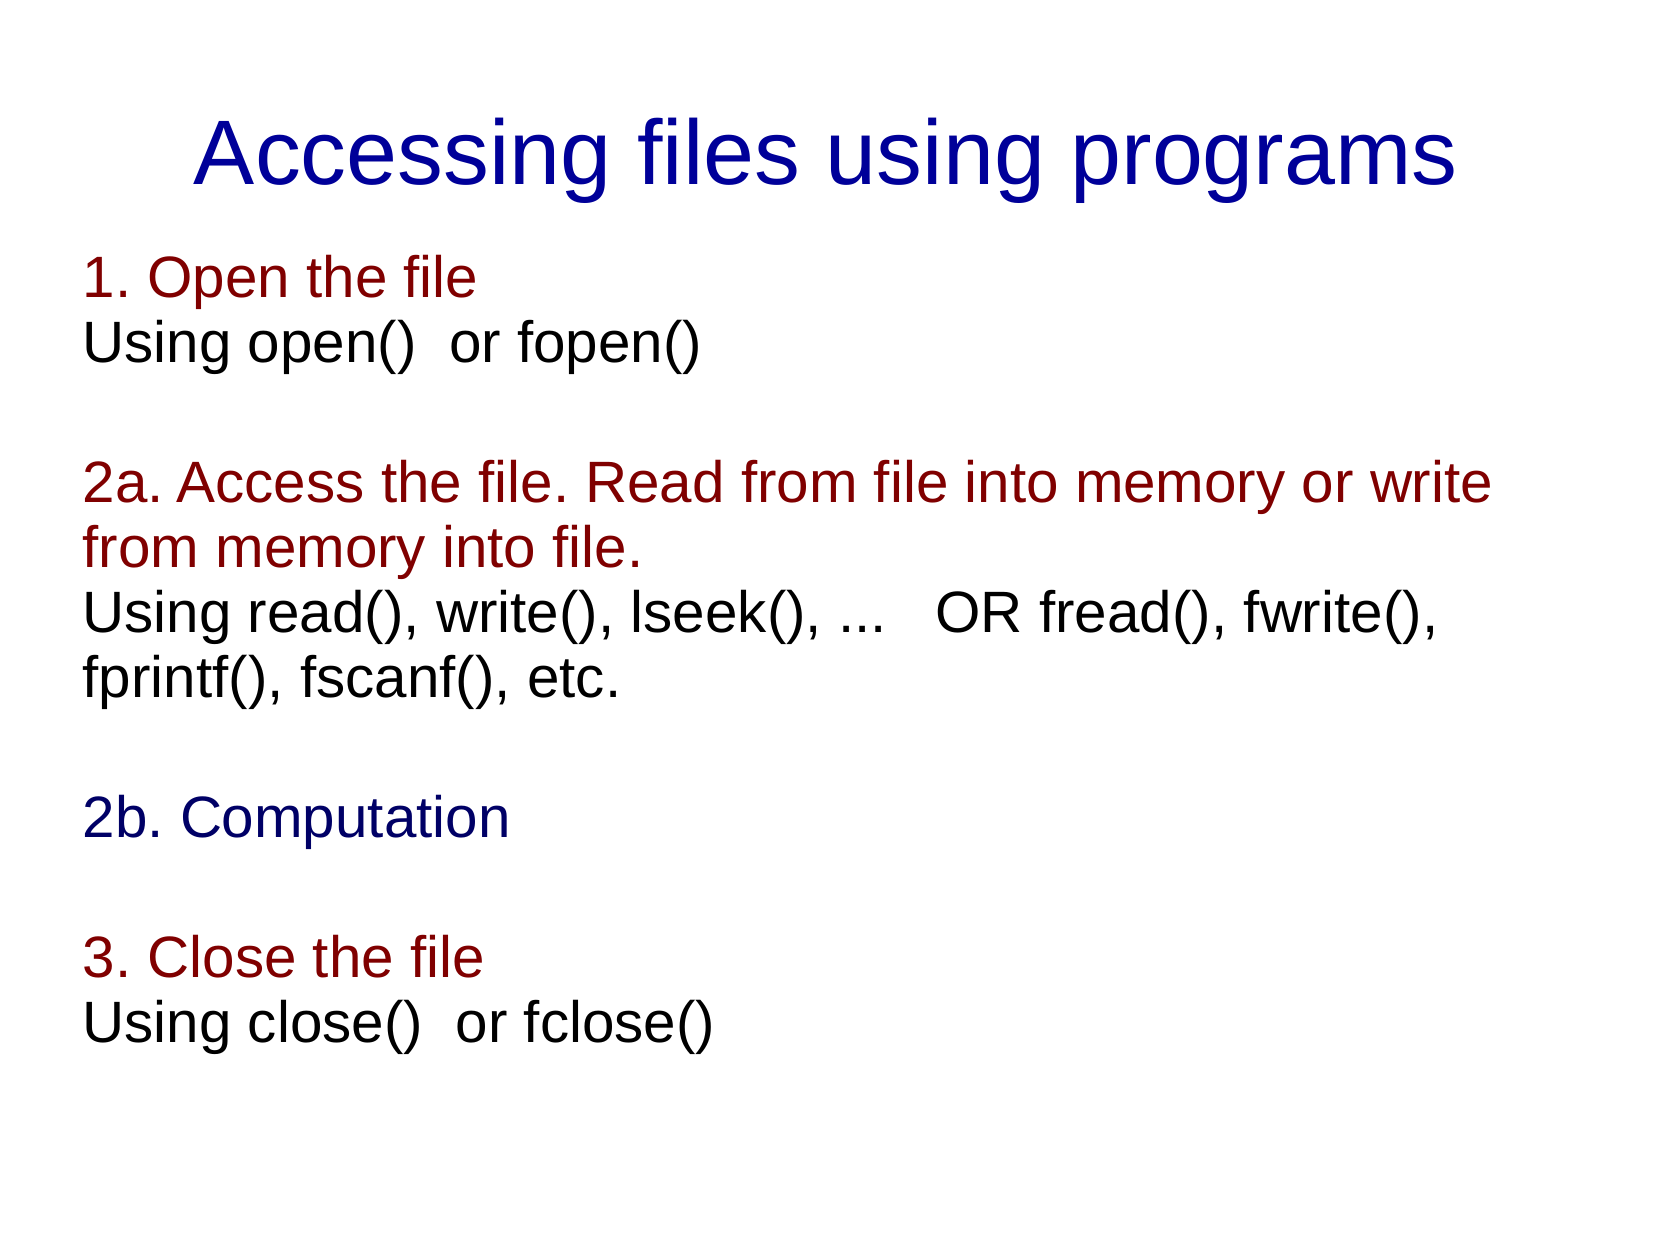

# Accessing files using programs
1. Open the file
Using open() or fopen()
2a. Access the file. Read from file into memory or write from memory into file.
Using read(), write(), lseek(), ... OR fread(), fwrite(), fprintf(), fscanf(), etc.
2b. Computation
3. Close the file
Using close() or fclose()